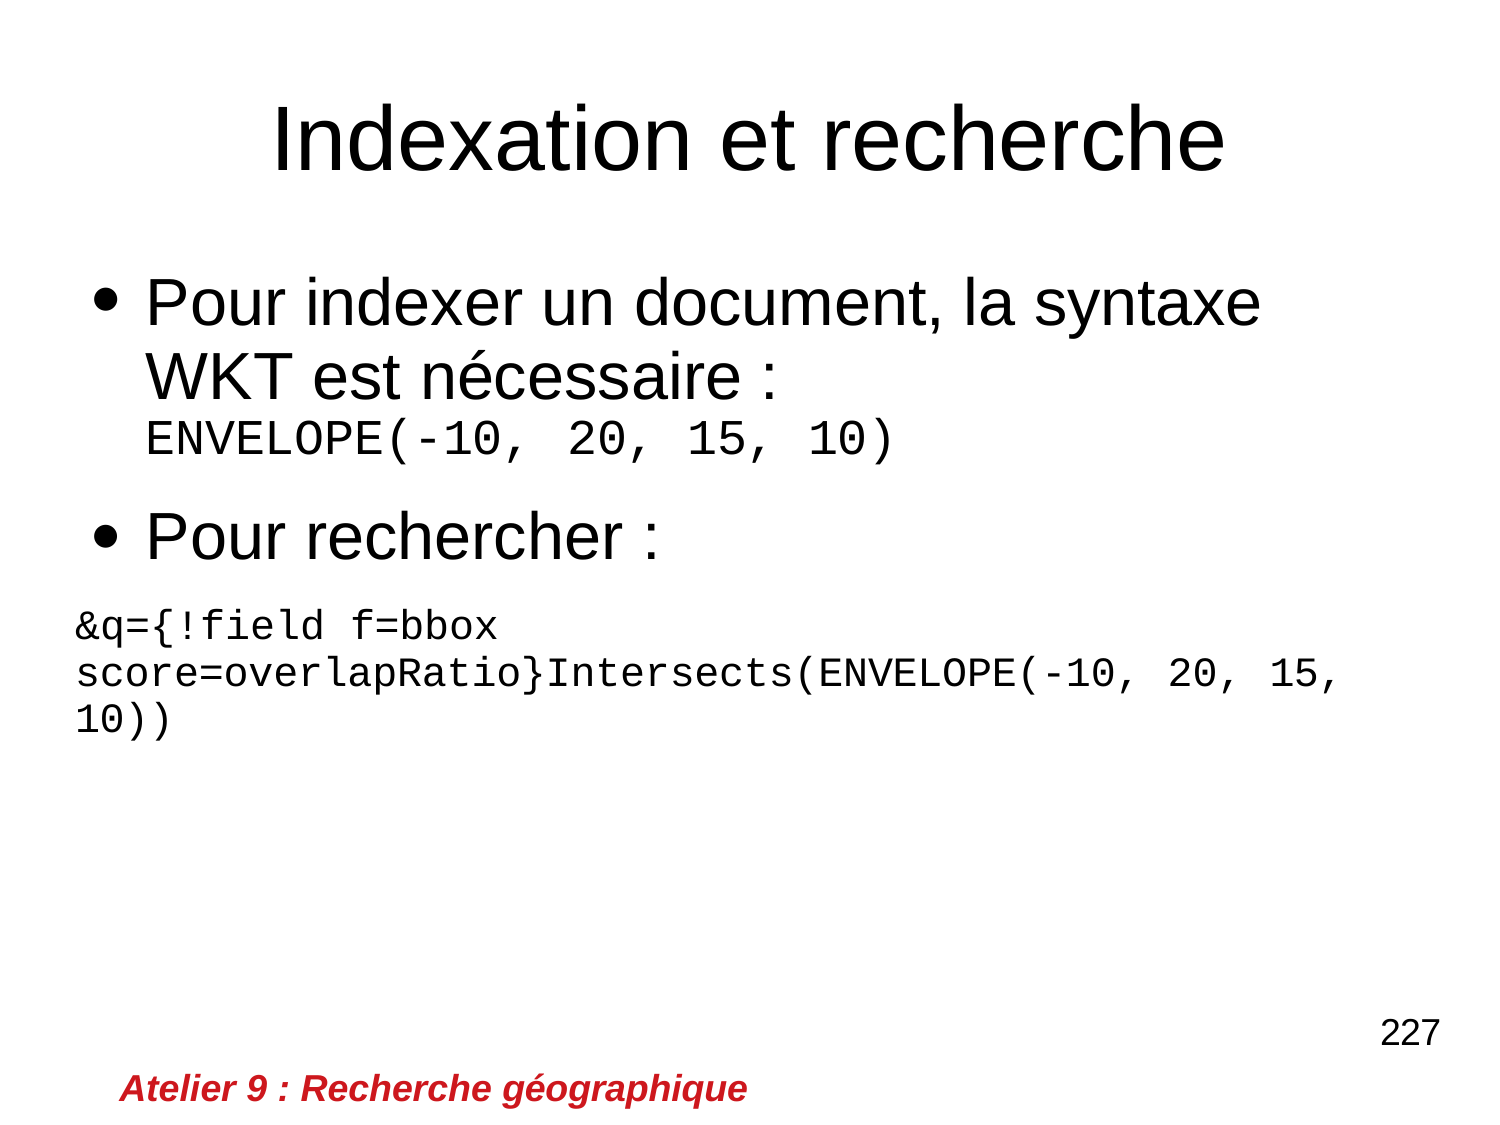

# Indexation et recherche
Pour indexer un document, la syntaxe WKT est nécessaire :
ENVELOPE(-10,	20,	15,	10)
●
Pour rechercher :
&q={!field f=bbox score=overlapRatio}Intersects(ENVELOPE(-10, 20, 15,
10))
227
Atelier 9 : Recherche géographique